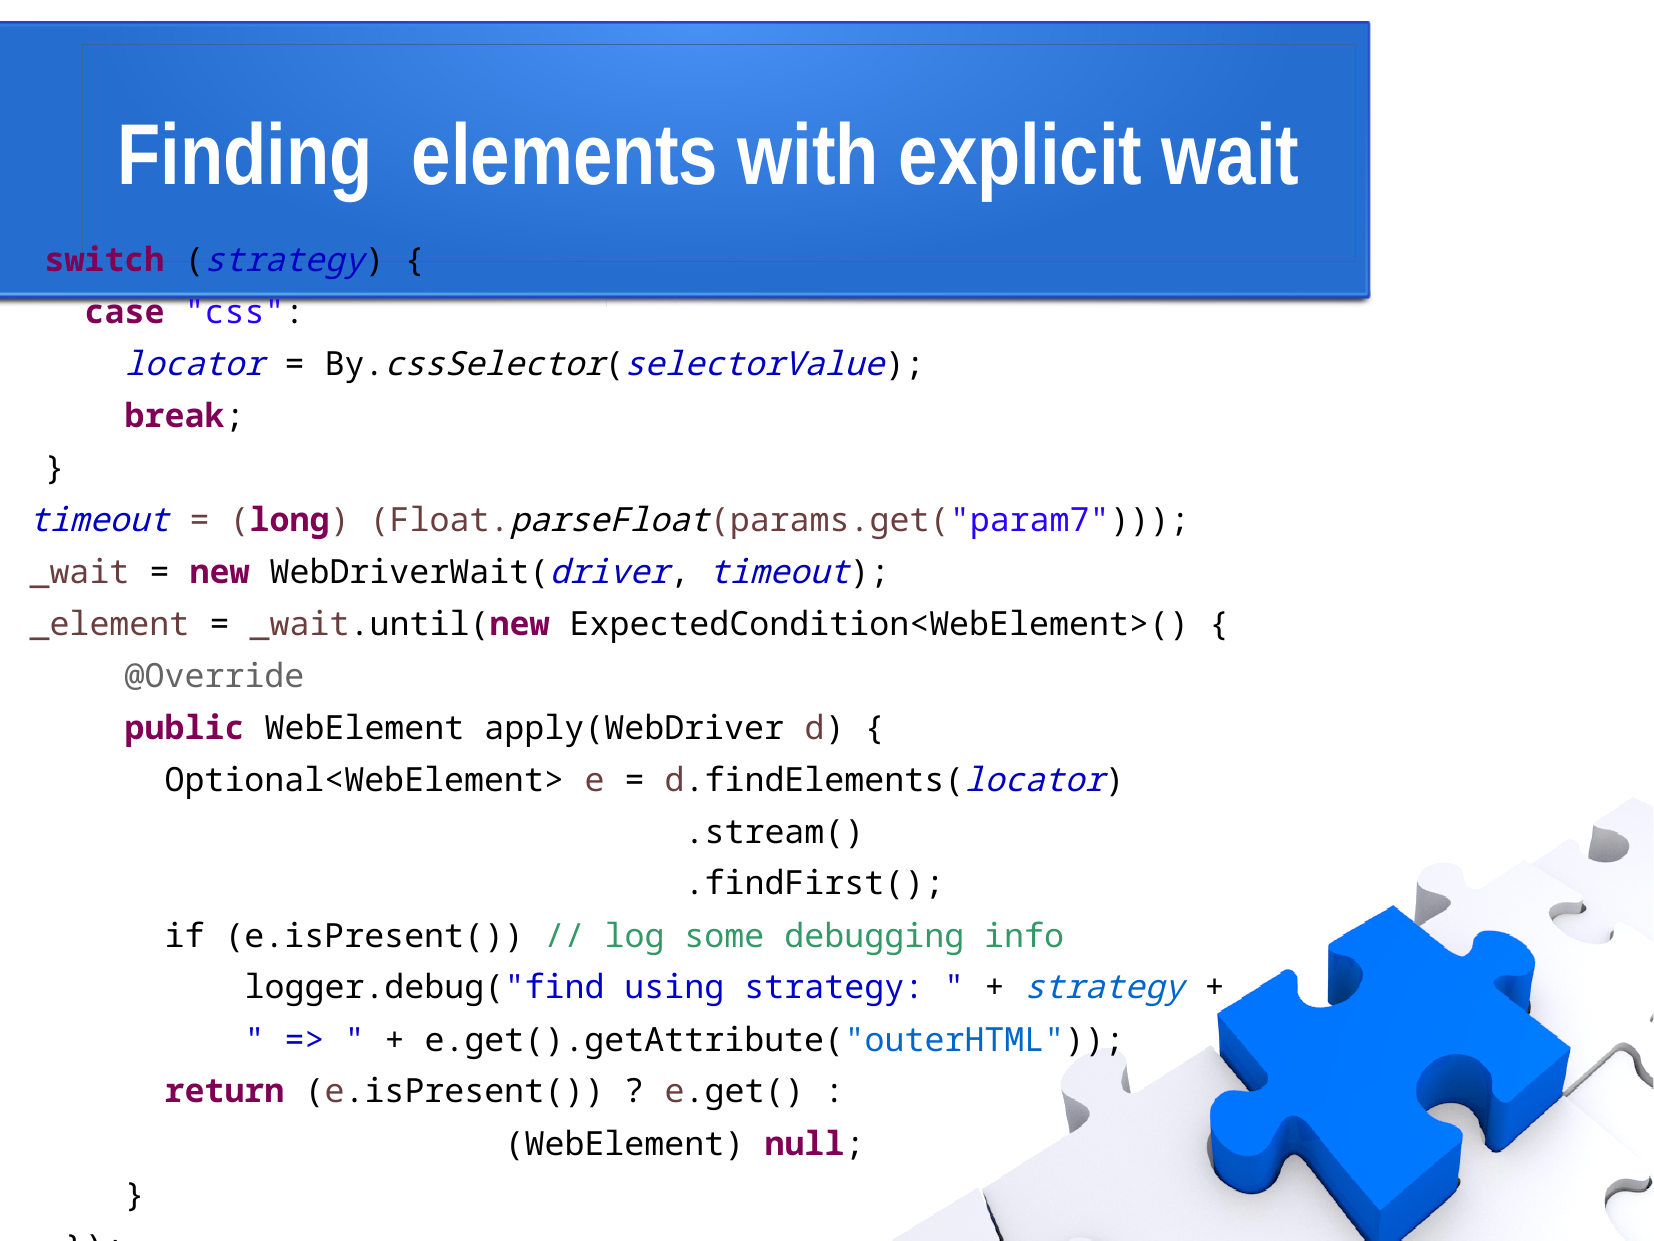

# Finding elements with explicit wait
switch (strategy) {
 case "css":
 locator = By.cssSelector(selectorValue);
	 break;
}
timeout = (long) (Float.parseFloat(params.get("param7")));
_wait = new WebDriverWait(driver, timeout);
_element = _wait.until(new ExpectedCondition<WebElement>() {
 @Override
 public WebElement apply(WebDriver d) {
 Optional<WebElement> e = d.findElements(locator)
 .stream()
 .findFirst();
 if (e.isPresent()) // log some debugging info
	 logger.debug("find using strategy: " + strategy +
 " => " + e.get().getAttribute("outerHTML"));
 return (e.isPresent()) ? e.get() :
 (WebElement) null;
 }
 });